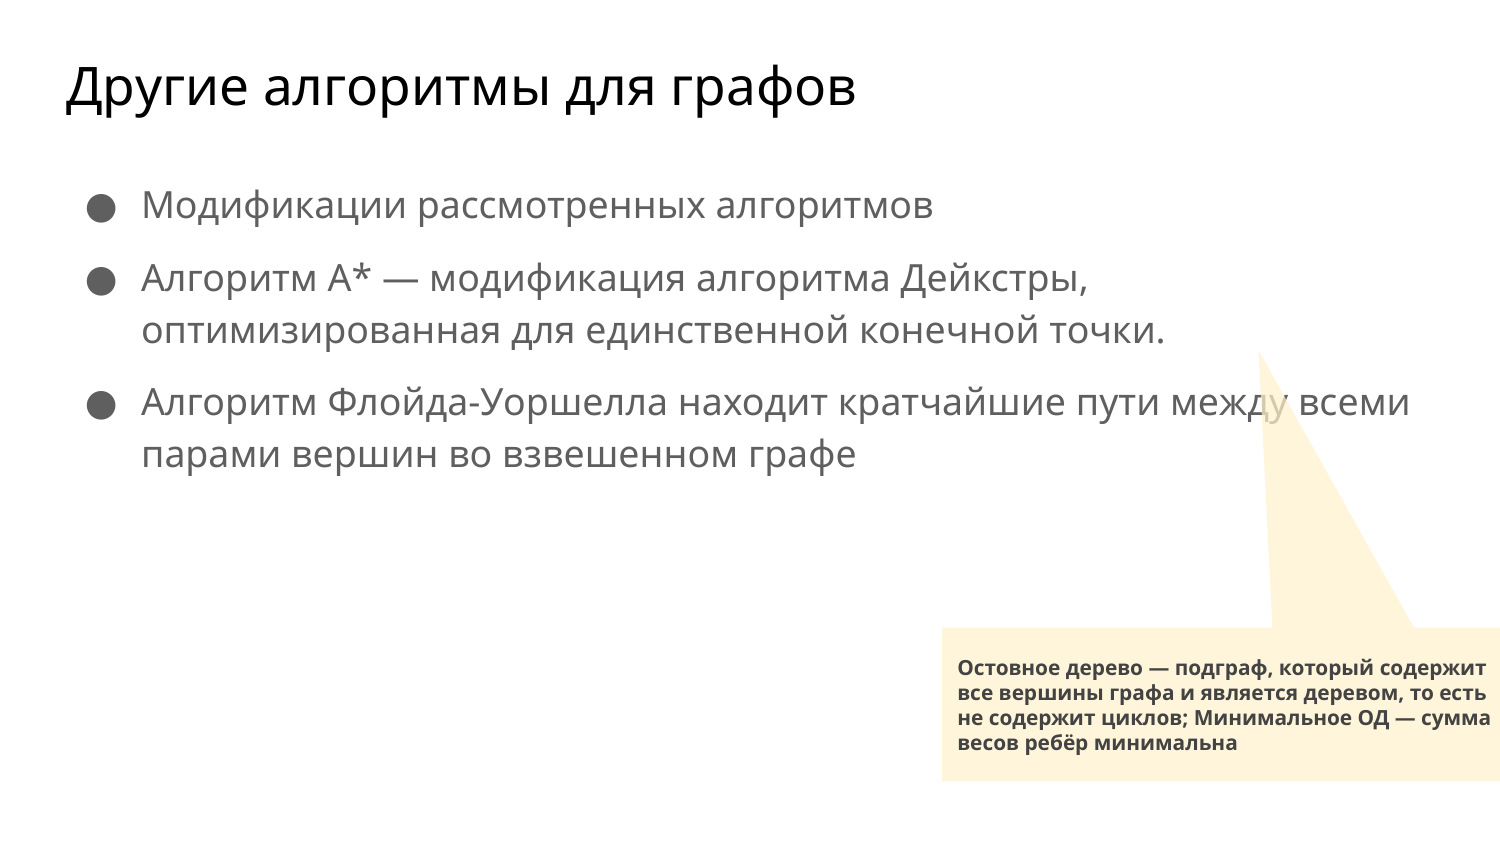

# Другие алгоритмы для графов
Модификации рассмотренных алгоритмов
Алгоритм A* — модификация алгоритма Дейкстры, оптимизированная для единственной конечной точки.
Алгоритм Флойда-Уоршелла находит кратчайшие пути между всеми парами вершин во взвешенном графе
Остовное дерево — подграф, который содержит все вершины графа и является деревом, то есть не содержит циклов; Минимальное ОД — сумма весов ребёр минимальна